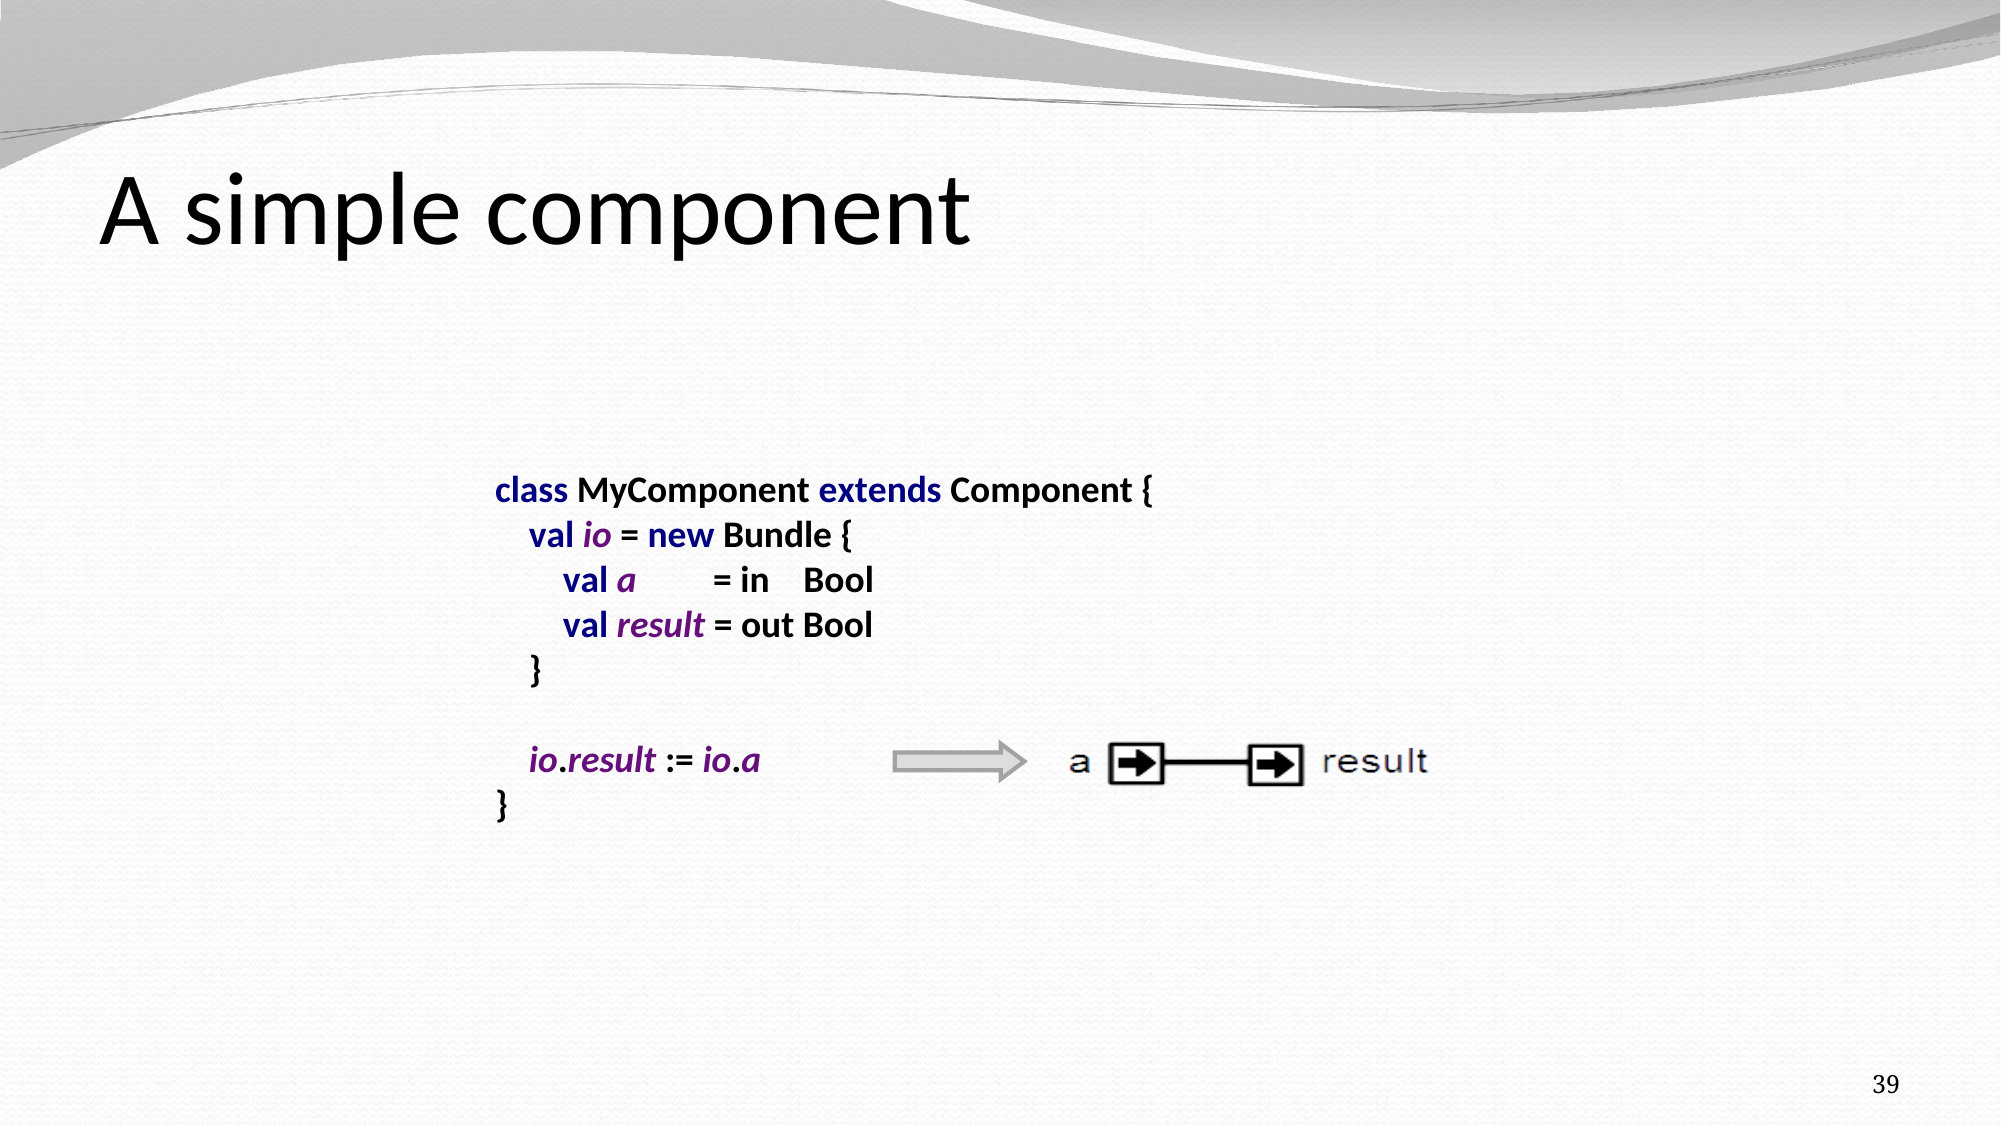

# A simple component
class MyComponent extends Component {
 val io = new Bundle {
 val a = in Bool
 val result = out Bool
 }
 io.result := io.a
}